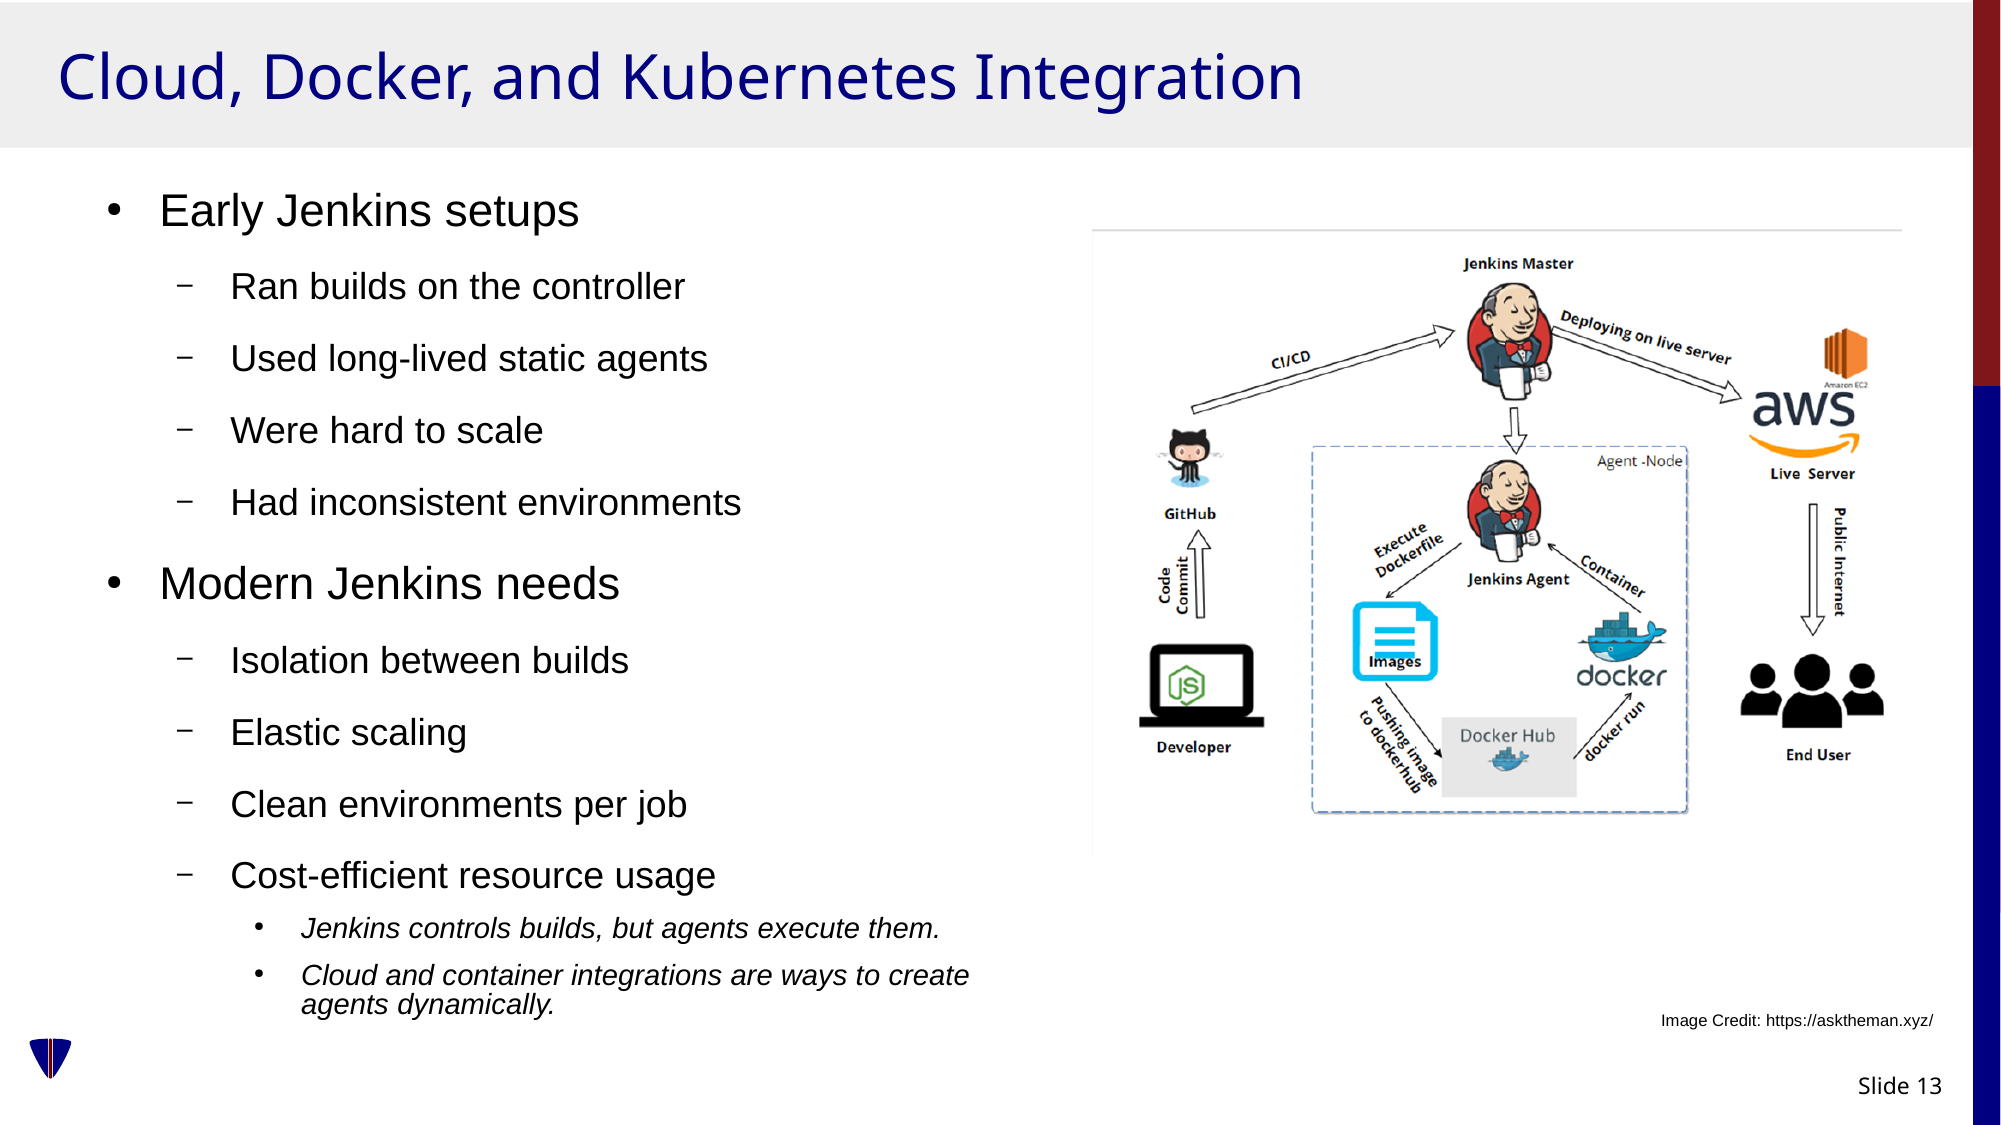

# Cloud, Docker, and Kubernetes Integration
Early Jenkins setups
Ran builds on the controller
Used long-lived static agents
Were hard to scale
Had inconsistent environments
Modern Jenkins needs
Isolation between builds
Elastic scaling
Clean environments per job
Cost-efficient resource usage
Jenkins controls builds, but agents execute them.
Cloud and container integrations are ways to create agents dynamically.
Image Credit: https://asktheman.xyz/